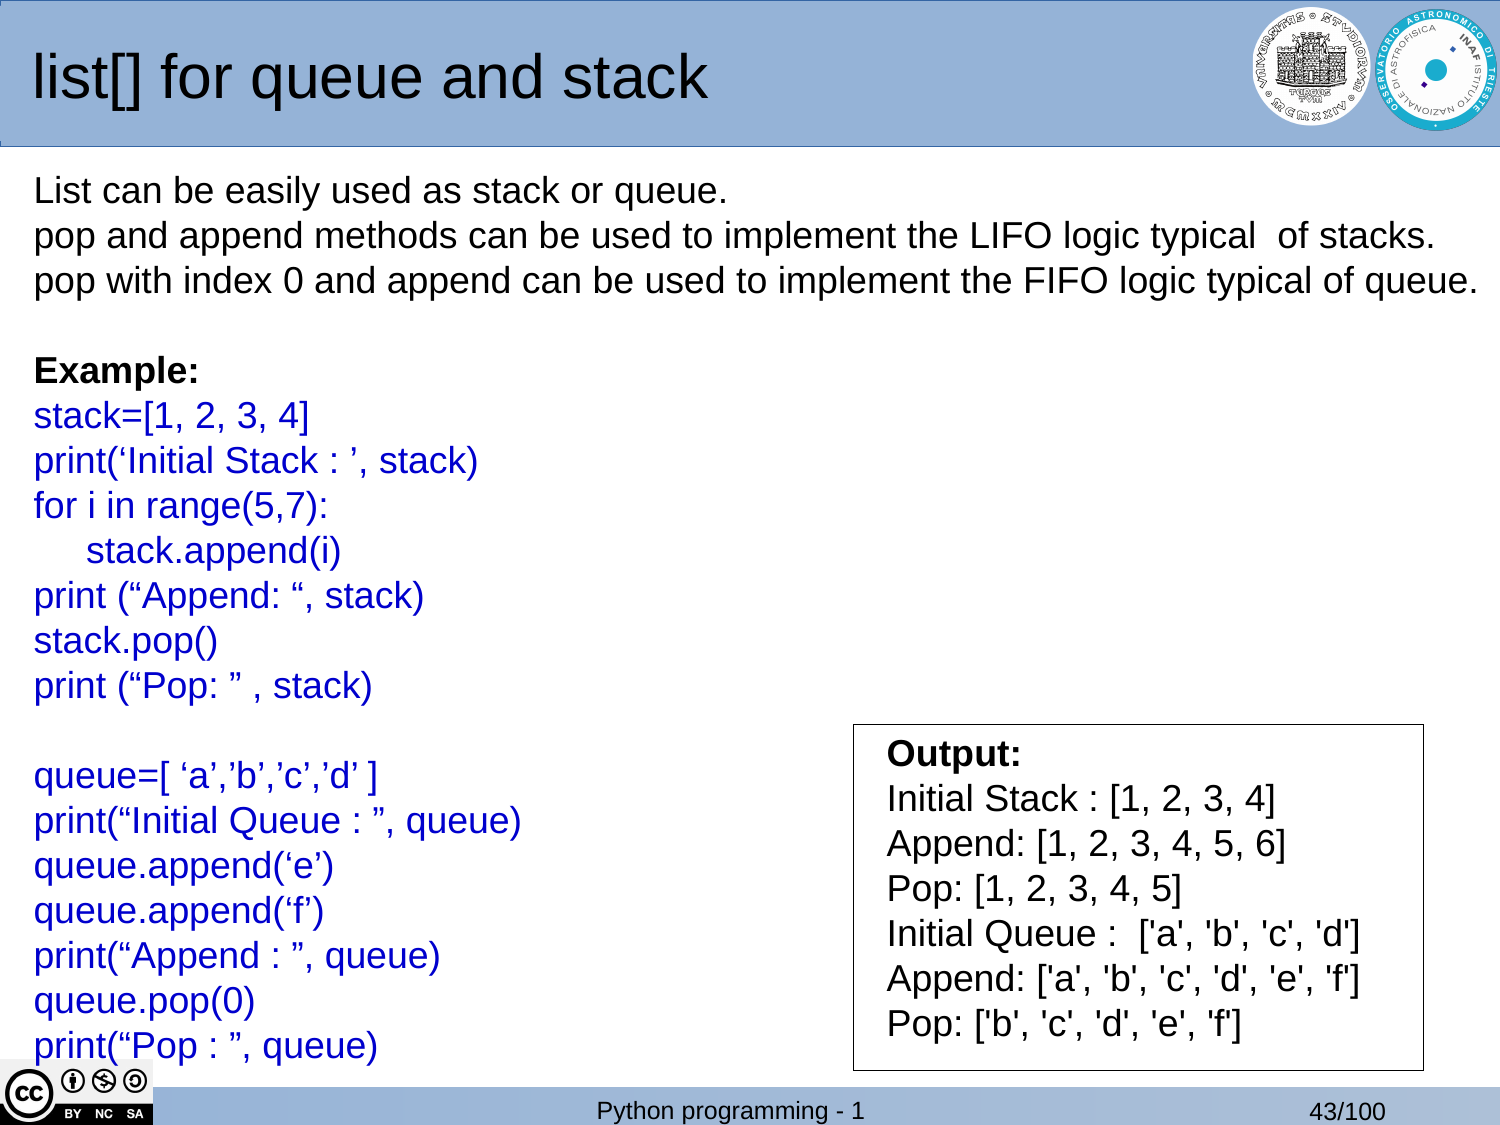

list[] for queue and stack
# List can be easily used as stack or queue.
pop and append methods can be used to implement the LIFO logic typical of stacks.
pop with index 0 and append can be used to implement the FIFO logic typical of queue.
Example:
stack=[1, 2, 3, 4]
print(‘Initial Stack : ’, stack)
for i in range(5,7):
 stack.append(i)
print (“Append: “, stack)
stack.pop()
print (“Pop: ” , stack)
queue=[ ‘a’,’b’,’c’,’d’ ]
print(“Initial Queue : ”, queue)
queue.append(‘e’)
queue.append(‘f’)
print(“Append : ”, queue)
queue.pop(0)
print(“Pop : ”, queue)
Output:
Initial Stack : [1, 2, 3, 4]
Append: [1, 2, 3, 4, 5, 6]
Pop: [1, 2, 3, 4, 5]
Initial Queue : ['a', 'b', 'c', 'd']
Append: ['a', 'b', 'c', 'd', 'e', 'f']
Pop: ['b', 'c', 'd', 'e', 'f']